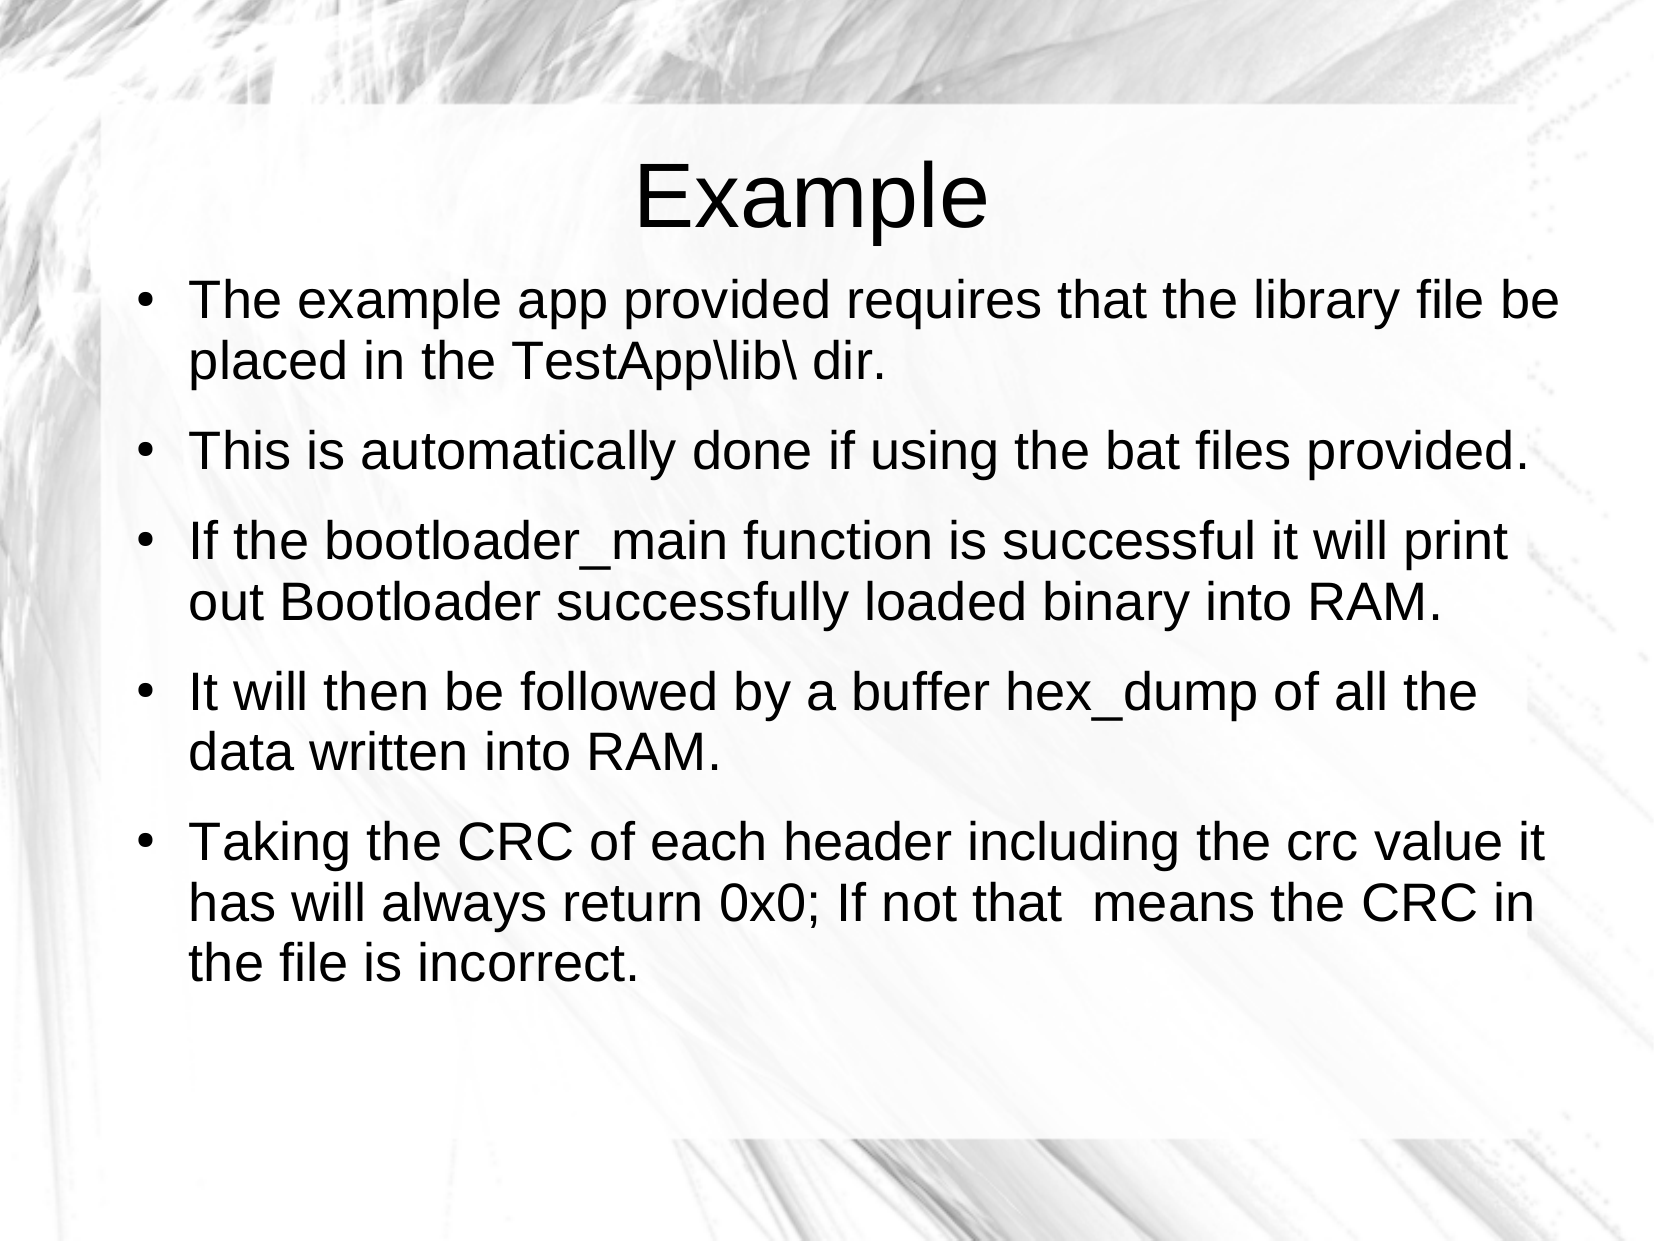

# Example
The example app provided requires that the library file be placed in the TestApp\lib\ dir.
This is automatically done if using the bat files provided.
If the bootloader_main function is successful it will print out Bootloader successfully loaded binary into RAM.
It will then be followed by a buffer hex_dump of all the data written into RAM.
Taking the CRC of each header including the crc value it has will always return 0x0; If not that means the CRC in the file is incorrect.